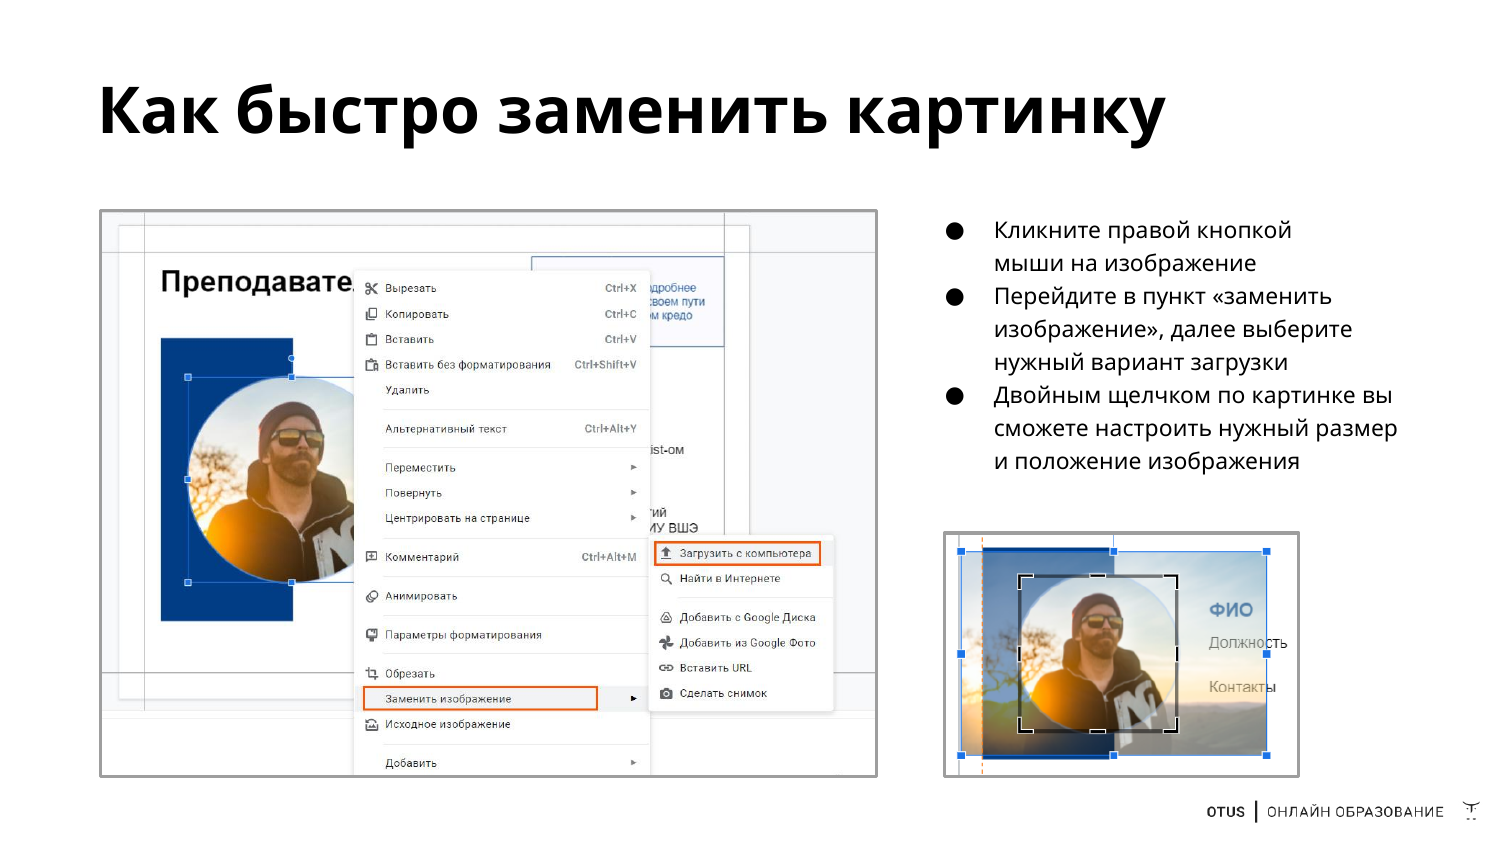

# Как быстро заменить картинку
Кликните правой кнопкой
мыши на изображение
Перейдите в пункт «заменить изображение», далее выберите
нужный вариант загрузки
Двойным щелчком по картинке вы сможете настроить нужный размер
и положение изображения